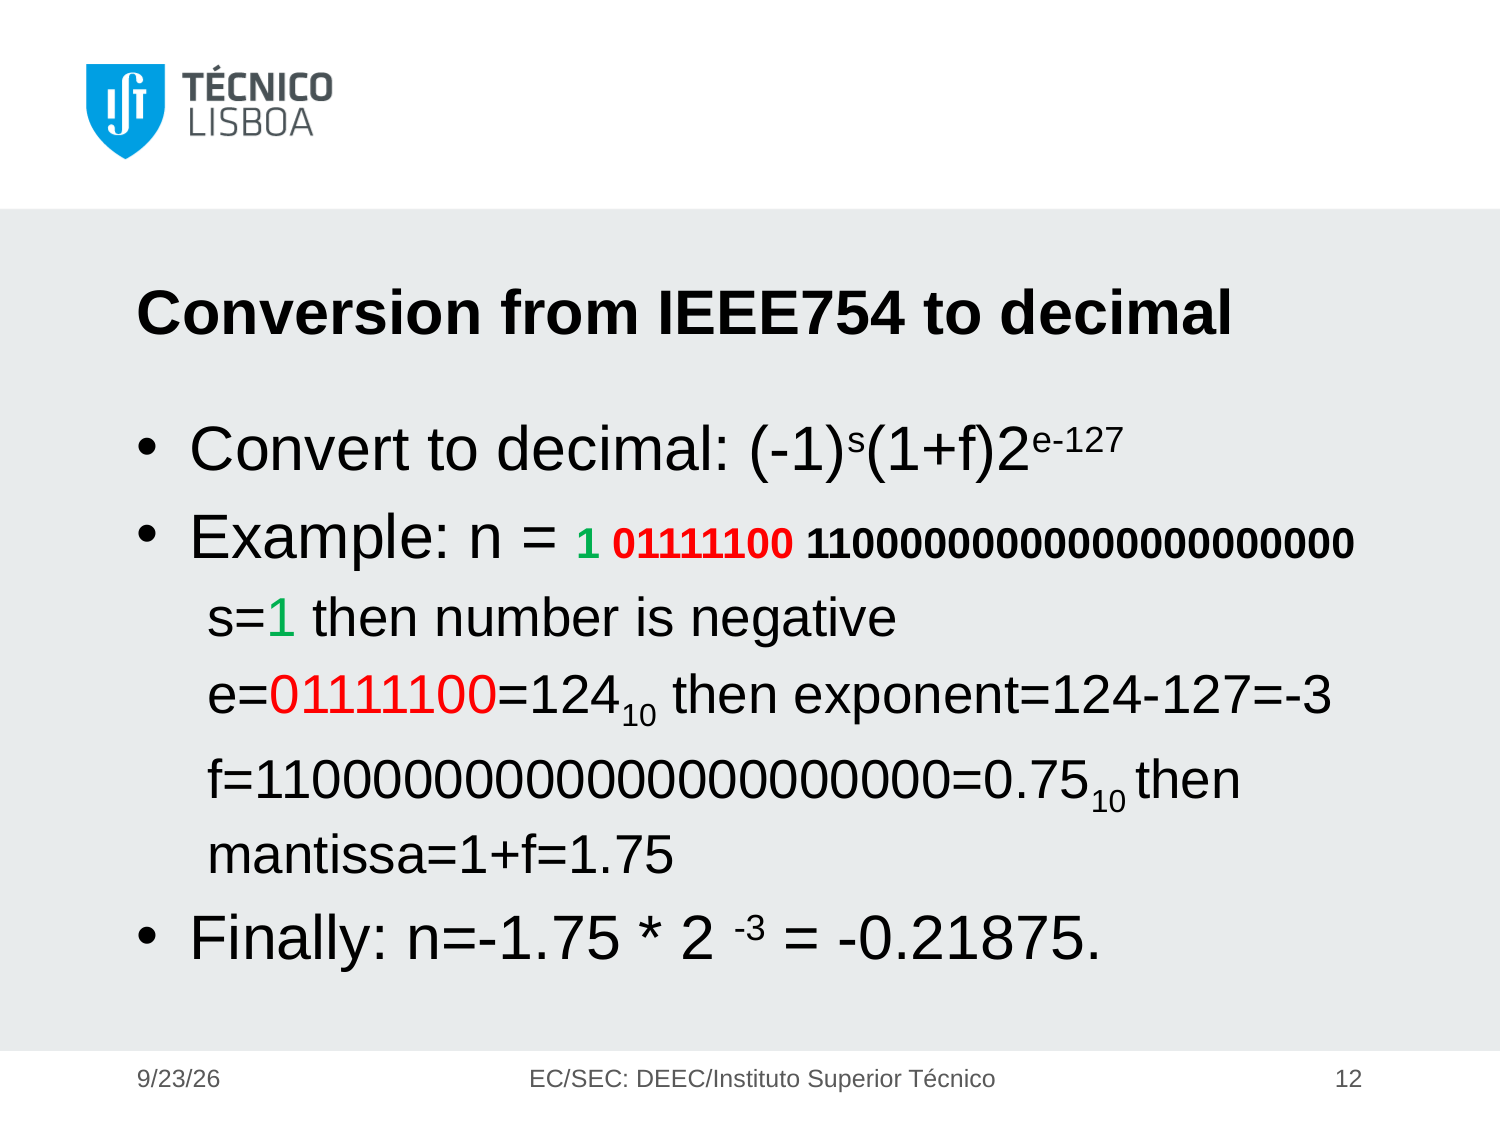

# Conversion from IEEE754 to decimal
Convert to decimal: (-1)s(1+f)2e-127
Example: n = 1 01111100 11000000000000000000000
s=1 then number is negative
e=01111100=12410 then exponent=124-127=-3
f=11000000000000000000000=0.7510 then mantissa=1+f=1.75
Finally: n=-1.75 * 2 -3 = -0.21875.
EC/SEC: DEEC/Instituto Superior Técnico